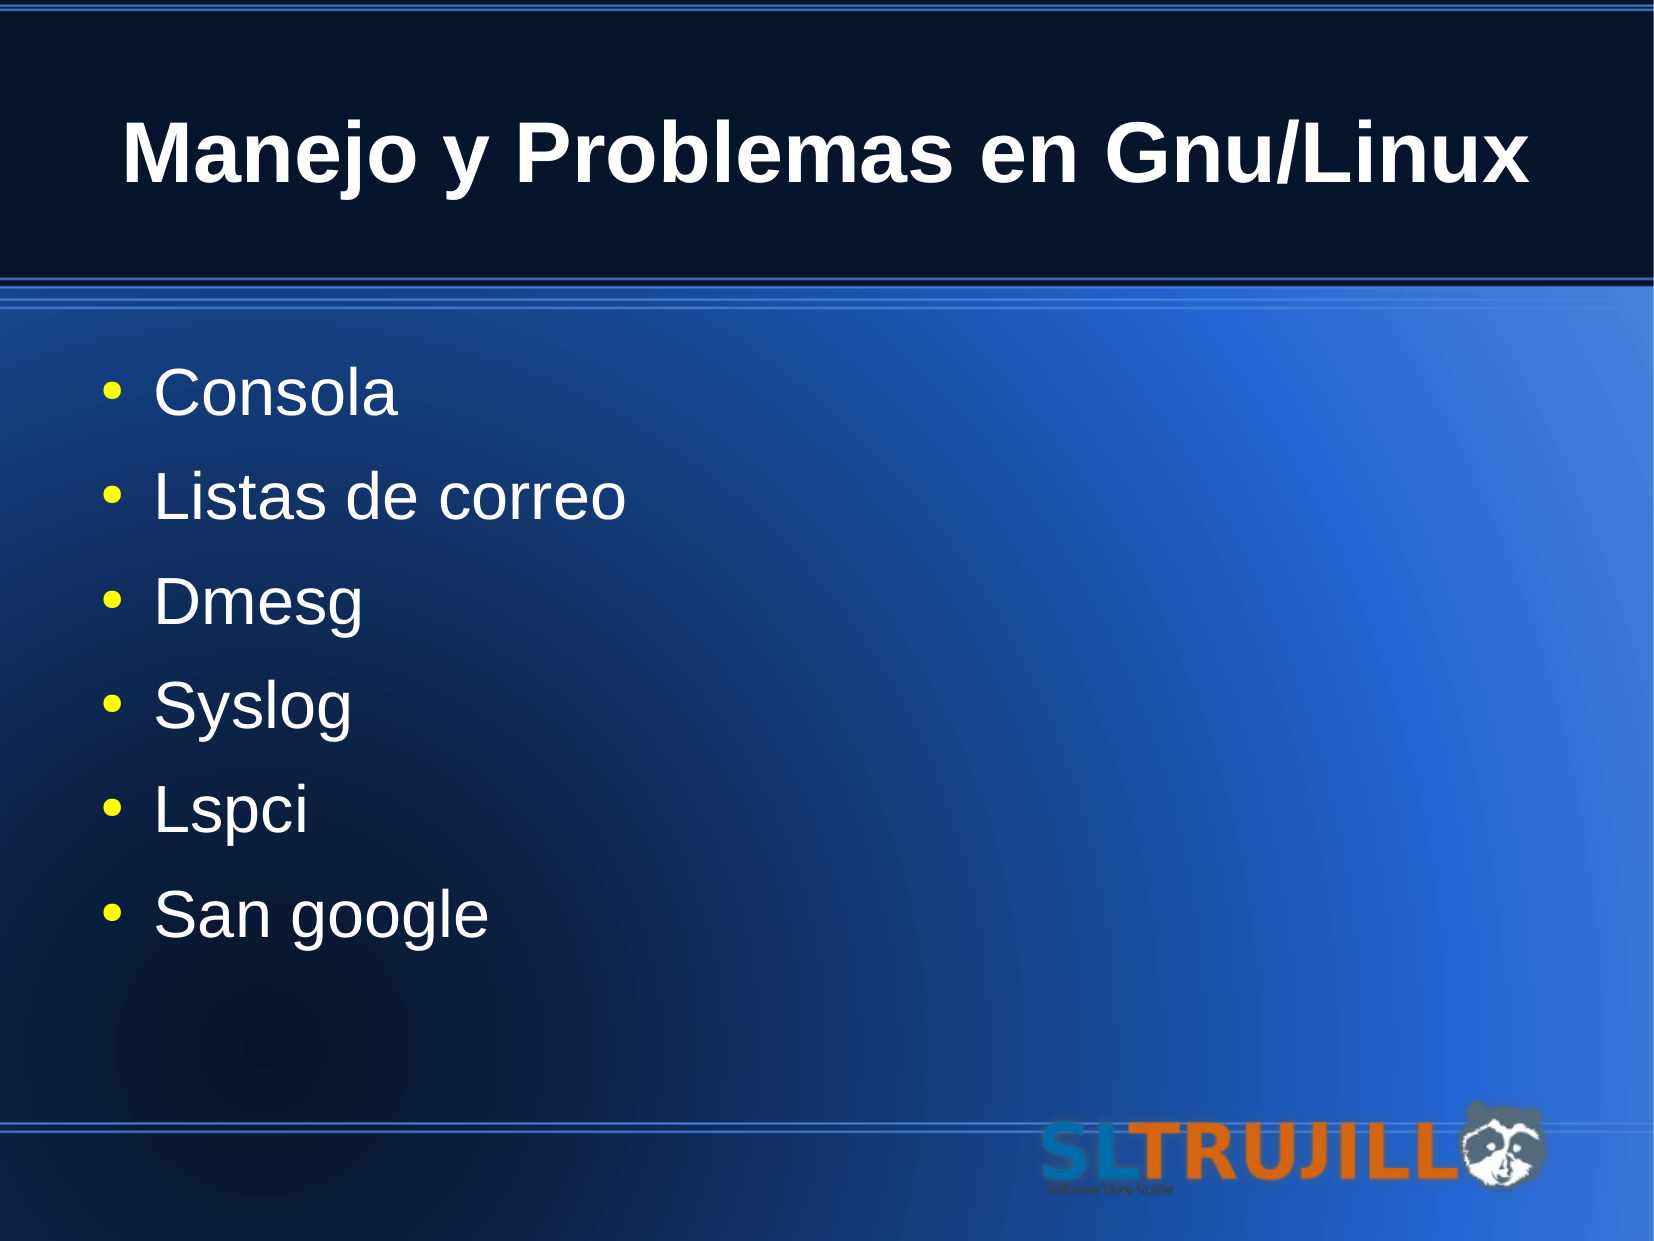

# Manejo y Problemas en Gnu/Linux
Consola
Listas de correo
Dmesg
Syslog
Lspci
San google